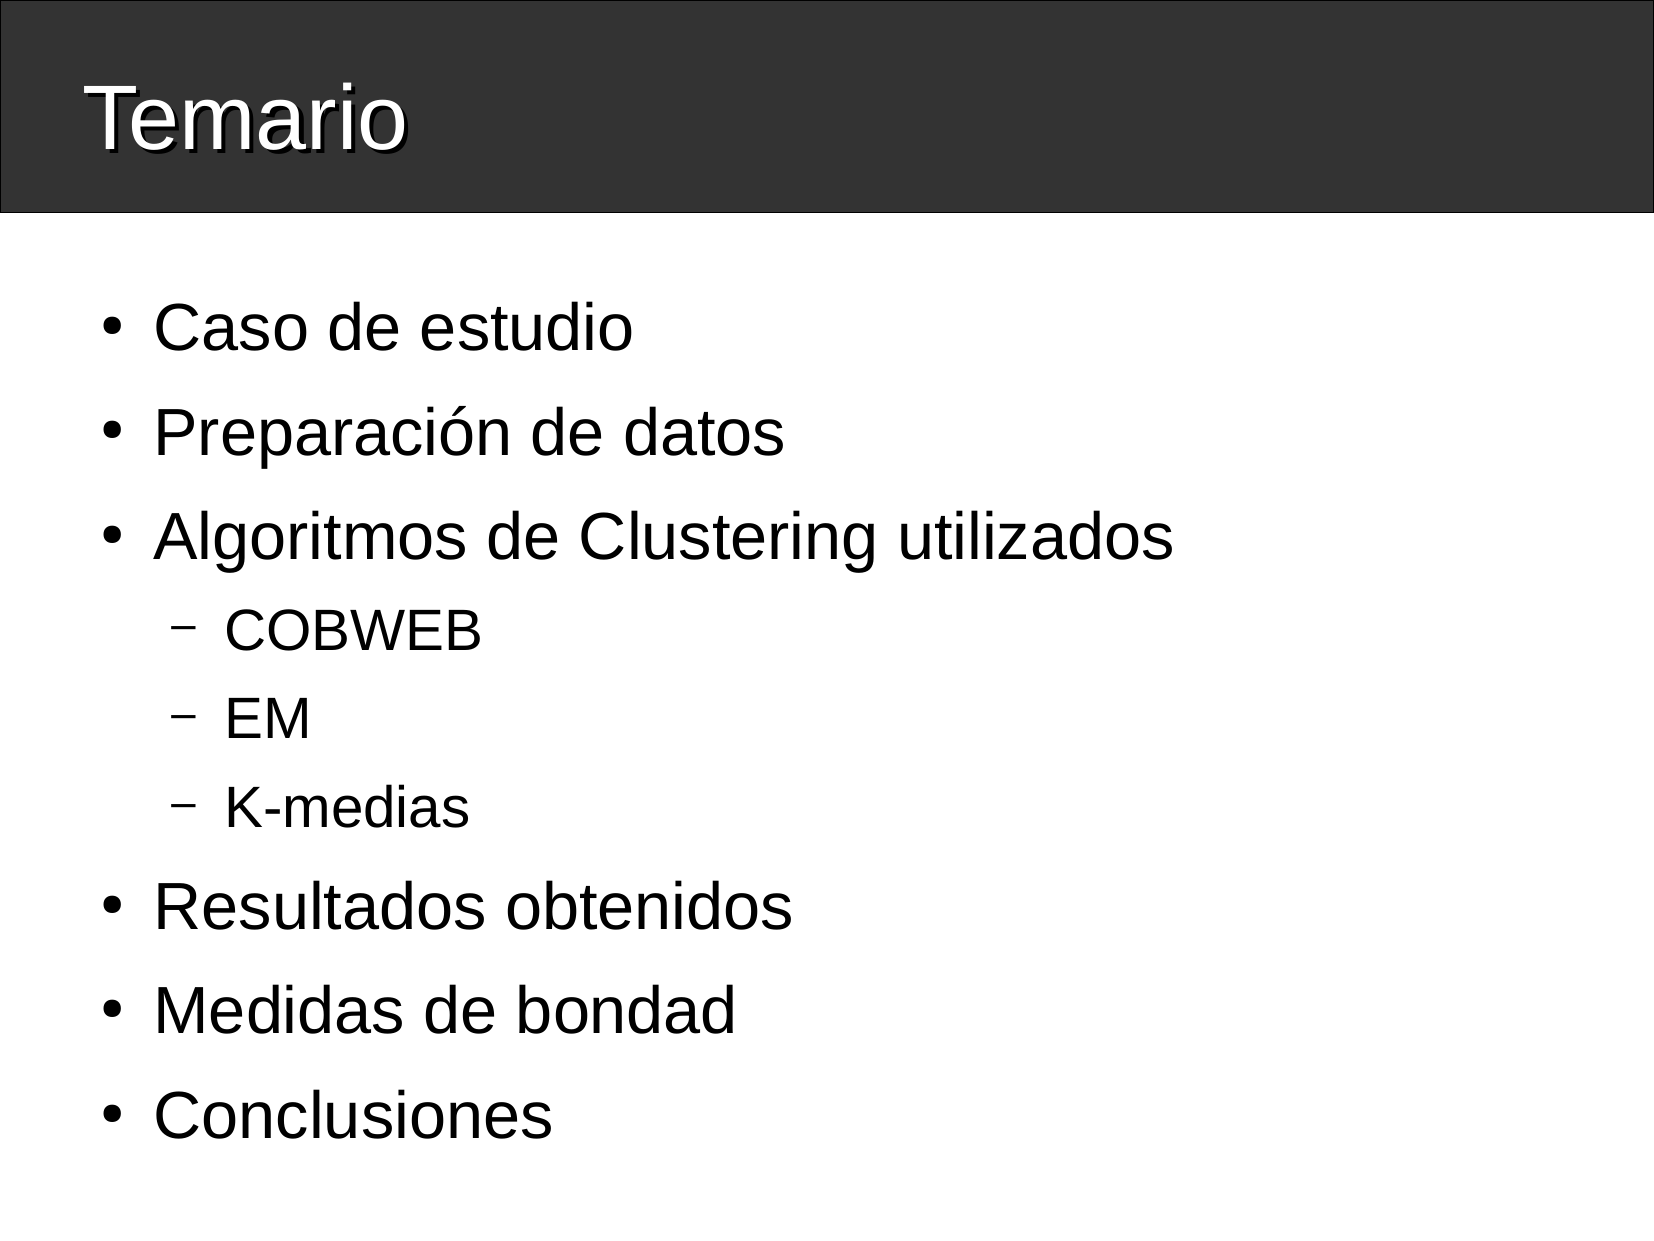

Temario
# Caso de estudio
Preparación de datos
Algoritmos de Clustering utilizados
COBWEB
EM
K-medias
Resultados obtenidos
Medidas de bondad
Conclusiones